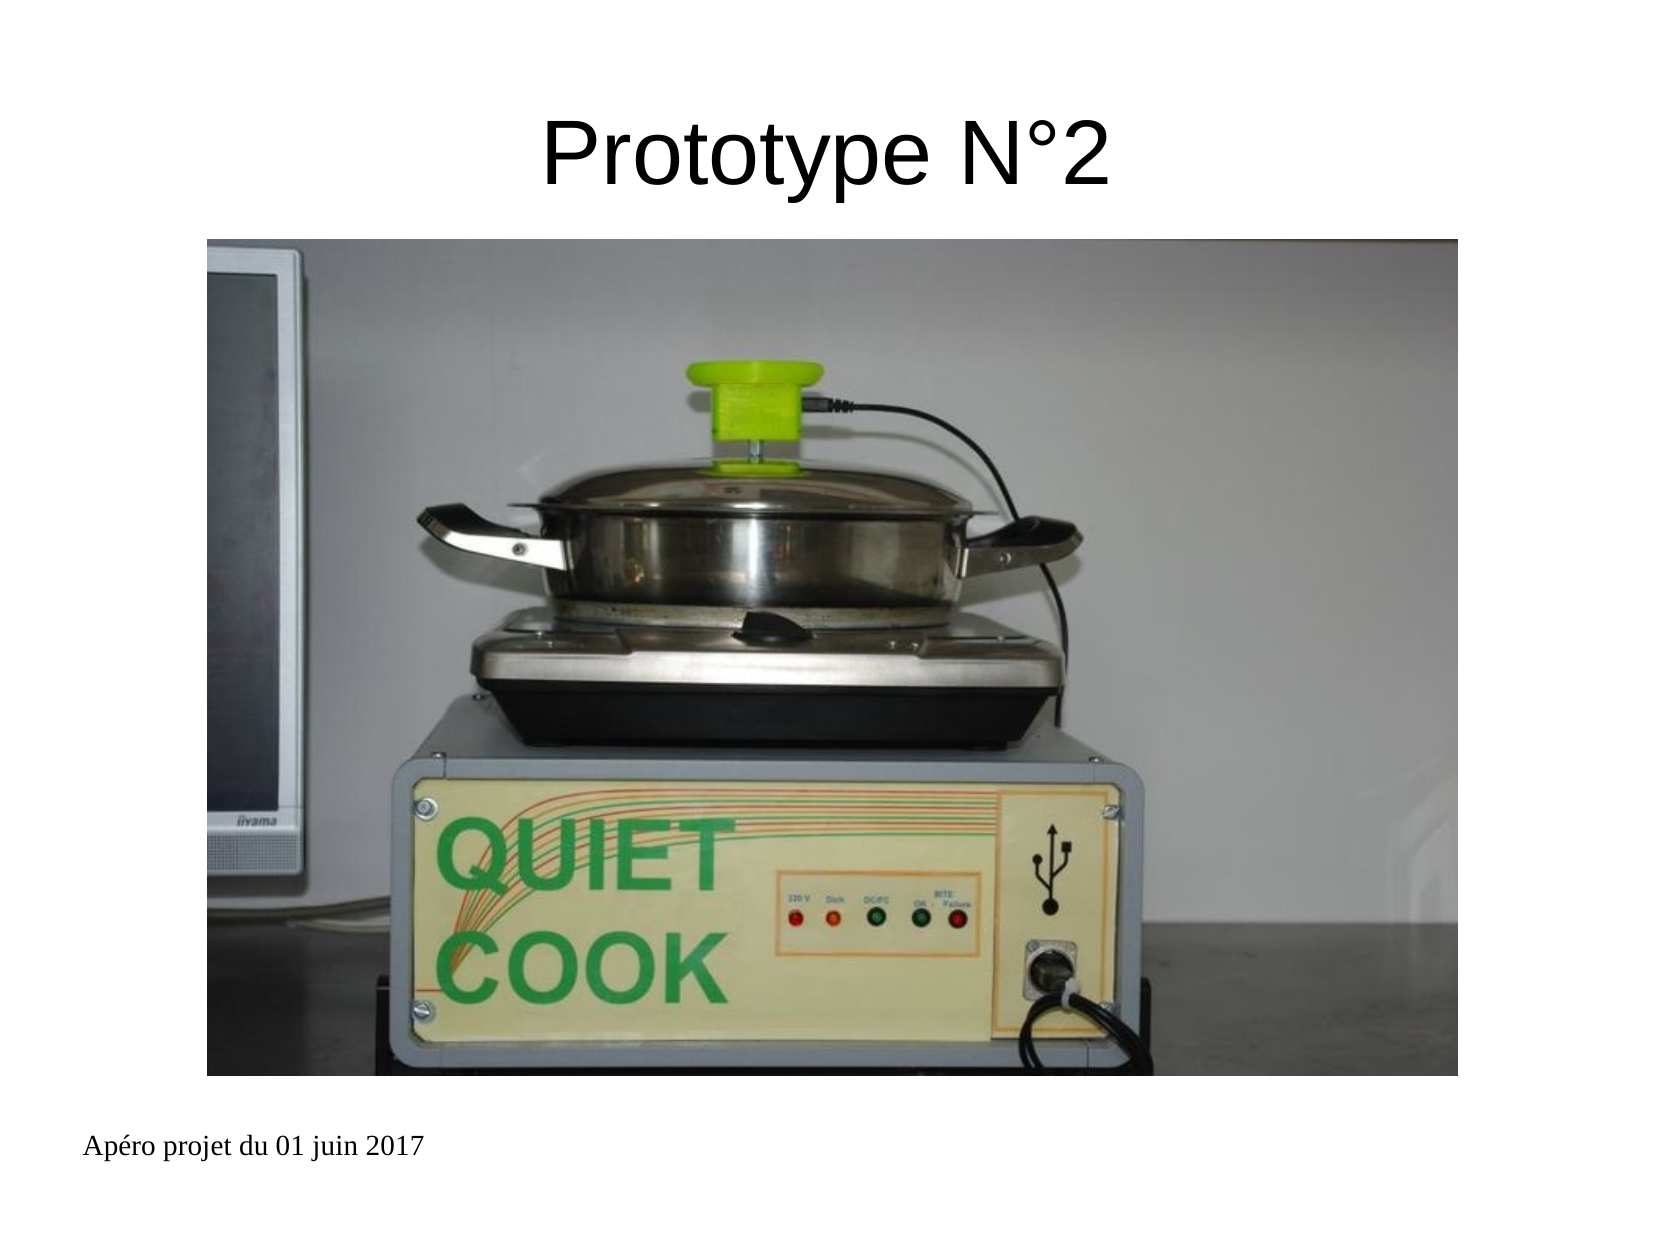

# Prototype N°2
Apéro projet du 01 juin 2017